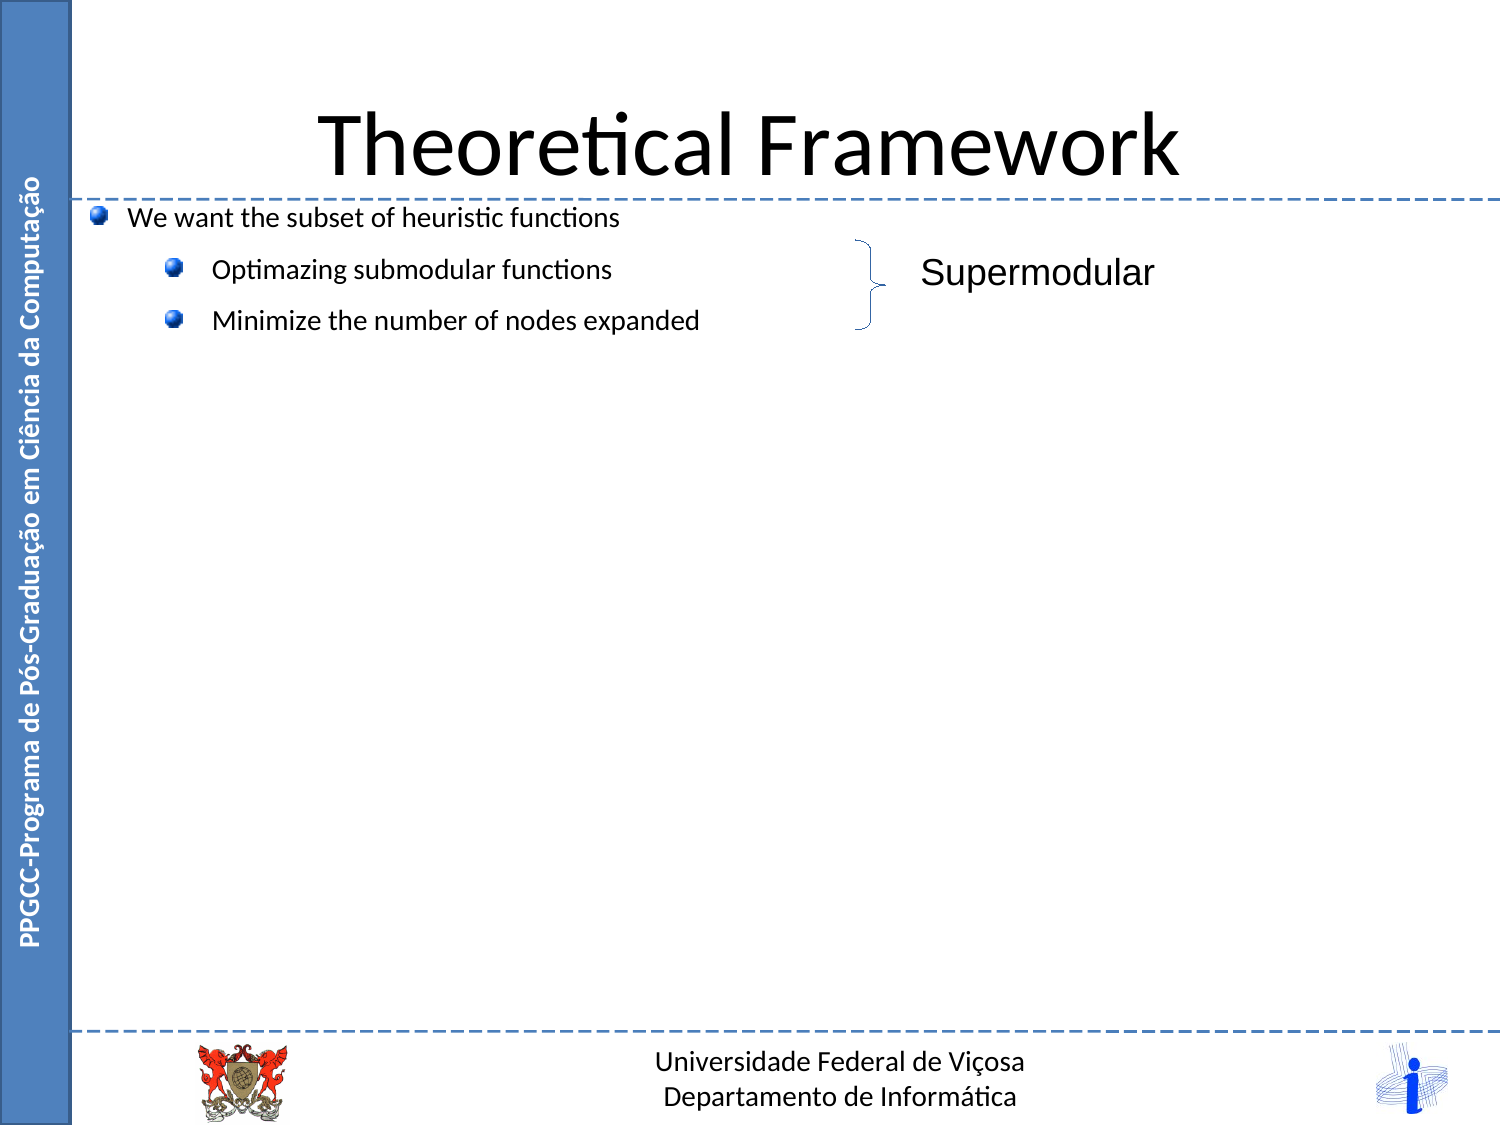

Theoretical Framework
 We want the subset of heuristic functions
Optimazing submodular functions
Minimize the number of nodes expanded
Supermodular
PPGCC-Programa de Pós-Graduação em Ciência da Computação
Universidade Federal de Viçosa
Departamento de Informática